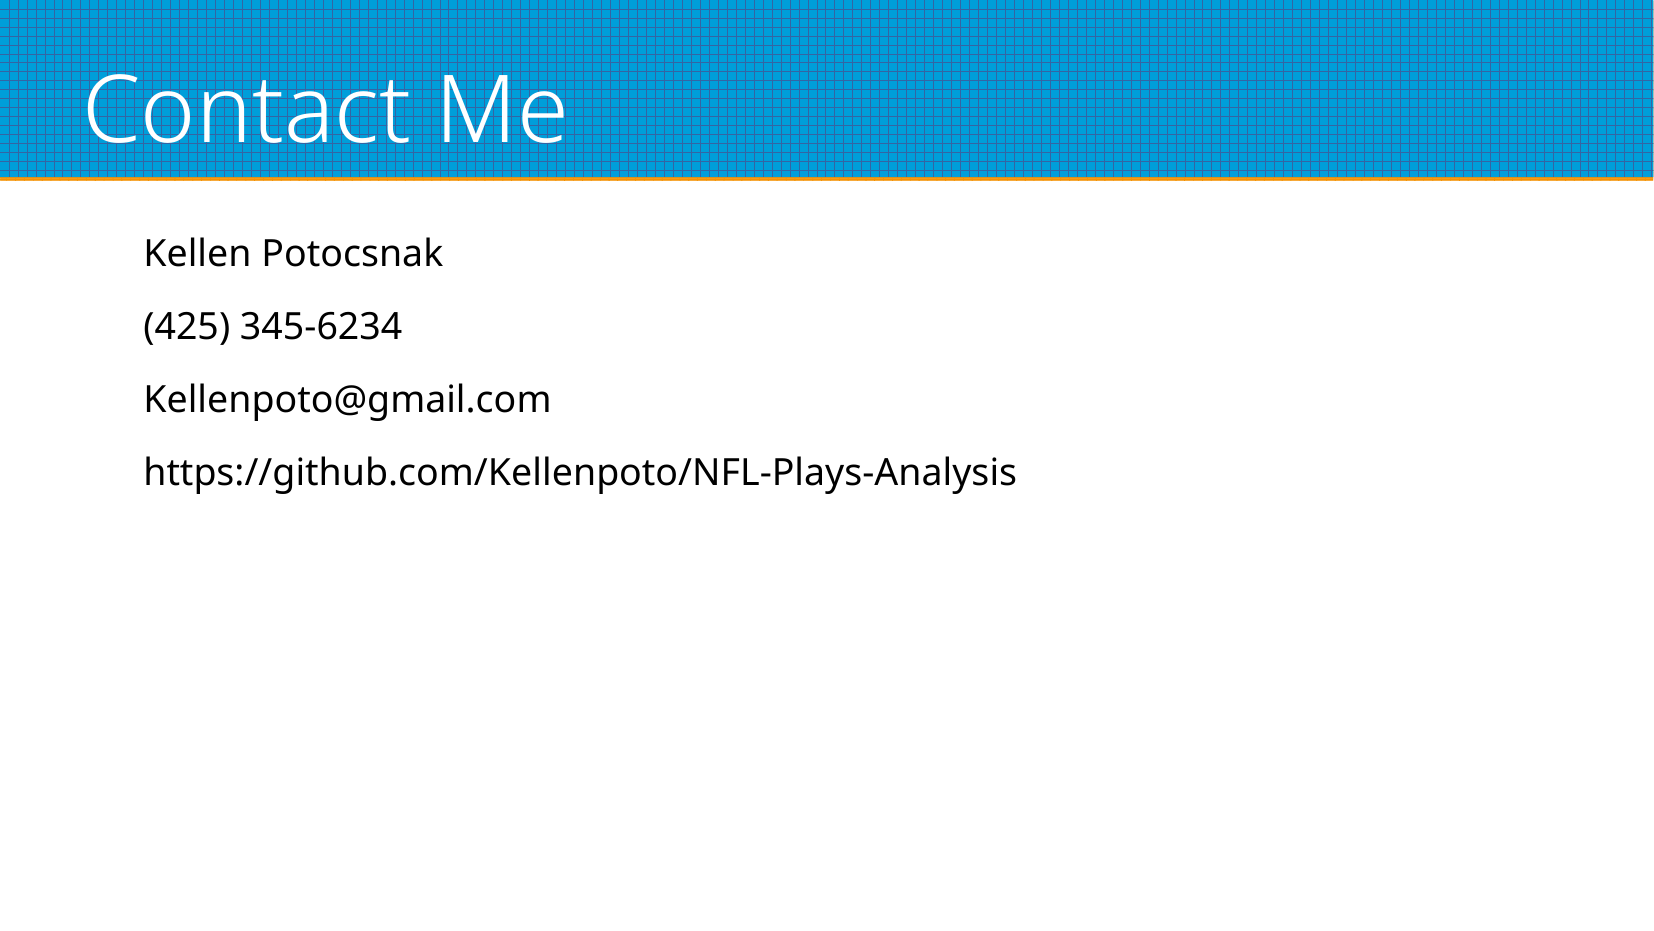

# Contact Me
Kellen Potocsnak
(425) 345-6234
Kellenpoto@gmail.com
https://github.com/Kellenpoto/NFL-Plays-Analysis